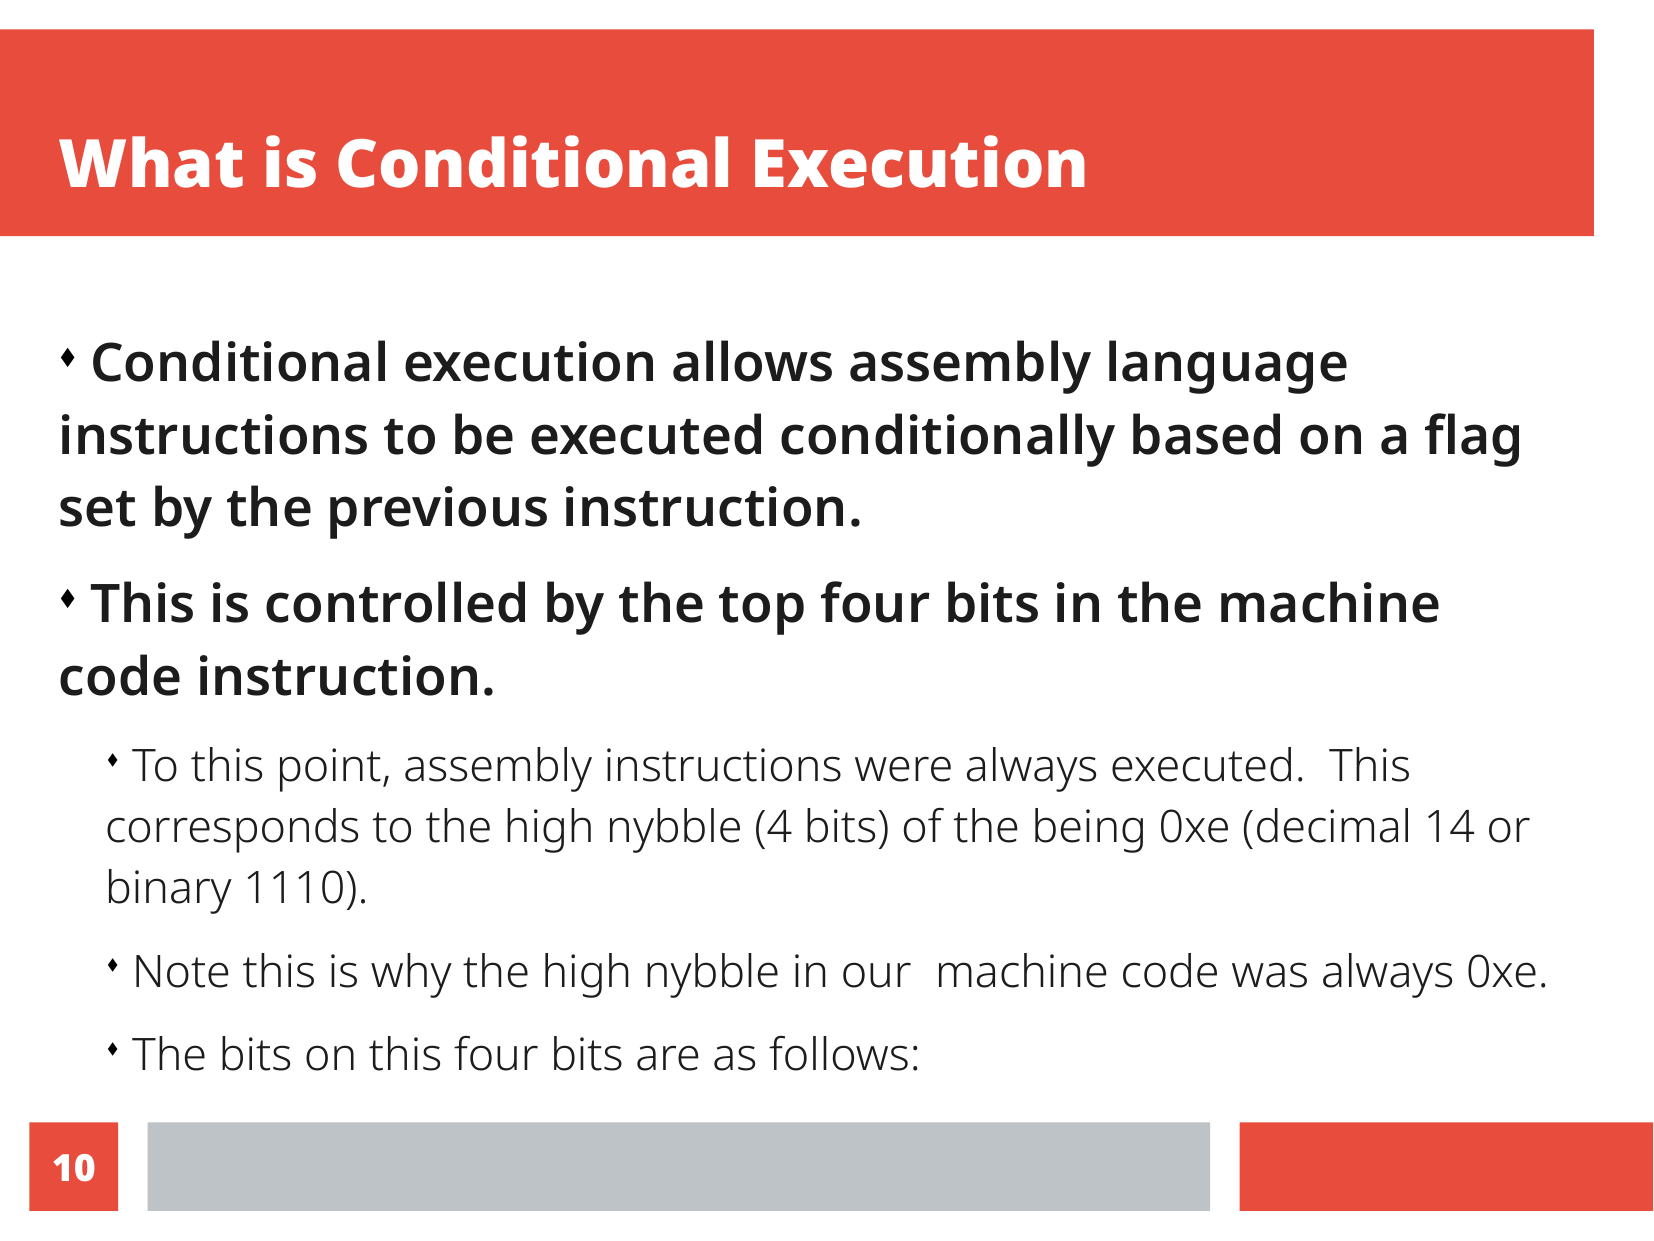

# What is Conditional Execution
 Conditional execution allows assembly language instructions to be executed conditionally based on a flag set by the previous instruction.
 This is controlled by the top four bits in the machine code instruction.
 To this point, assembly instructions were always executed. This corresponds to the high nybble (4 bits) of the being 0xe (decimal 14 or binary 1110).
 Note this is why the high nybble in our machine code was always 0xe.
 The bits on this four bits are as follows:
10